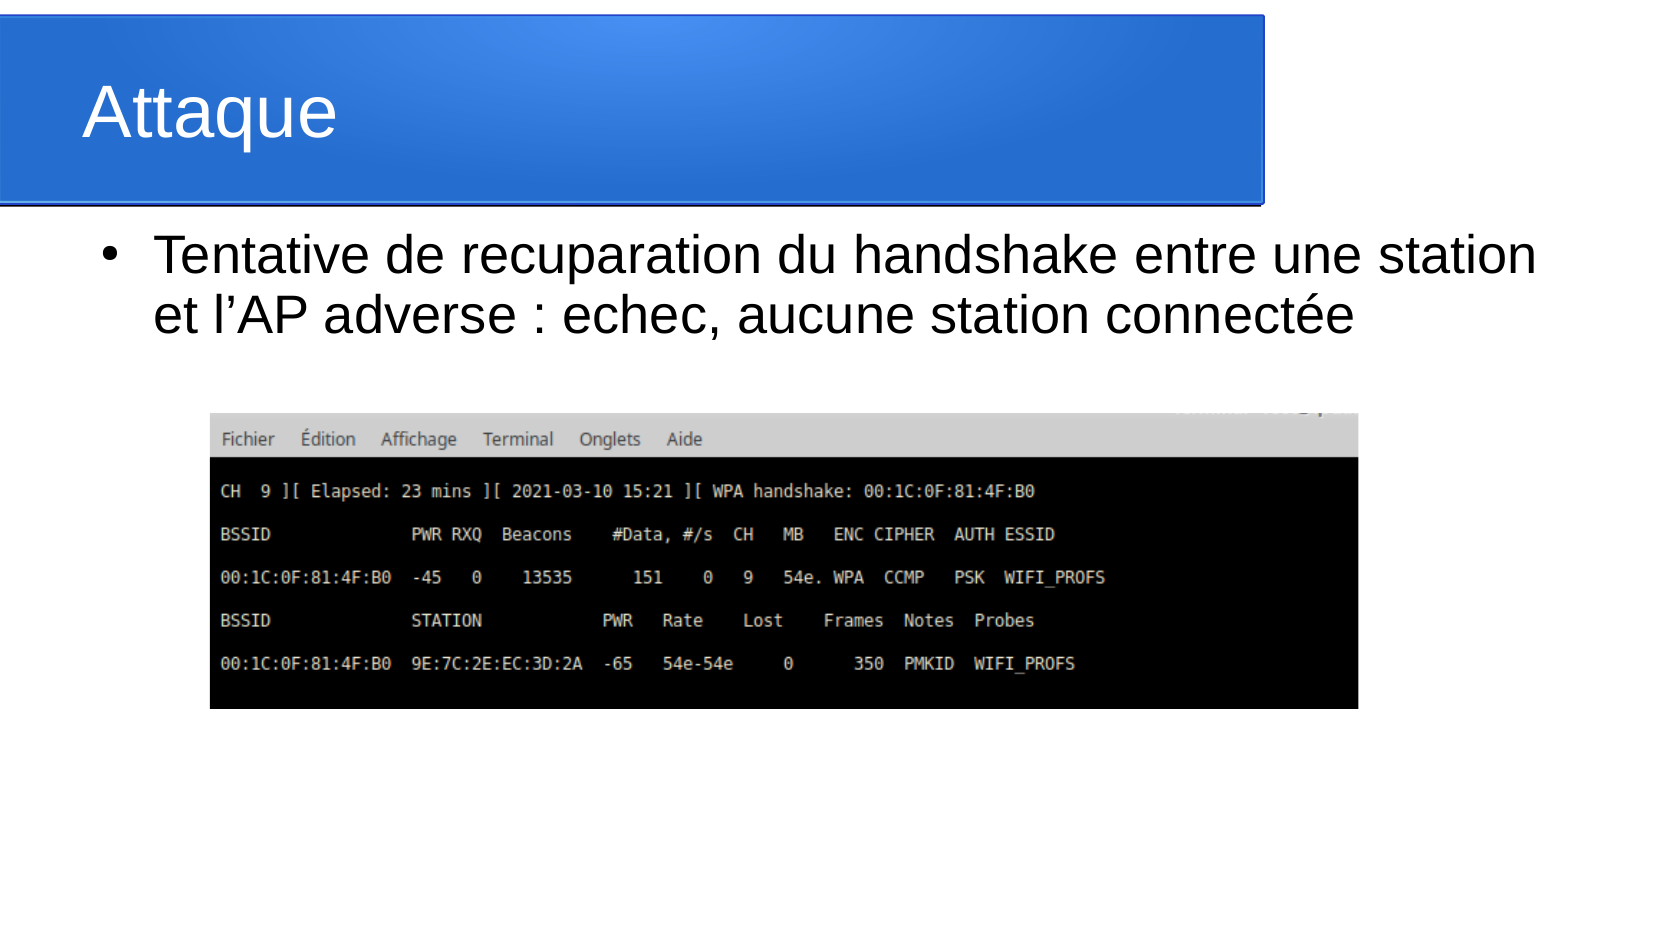

# Attaque
Tentative de recuparation du handshake entre une station et l’AP adverse : echec, aucune station connectée